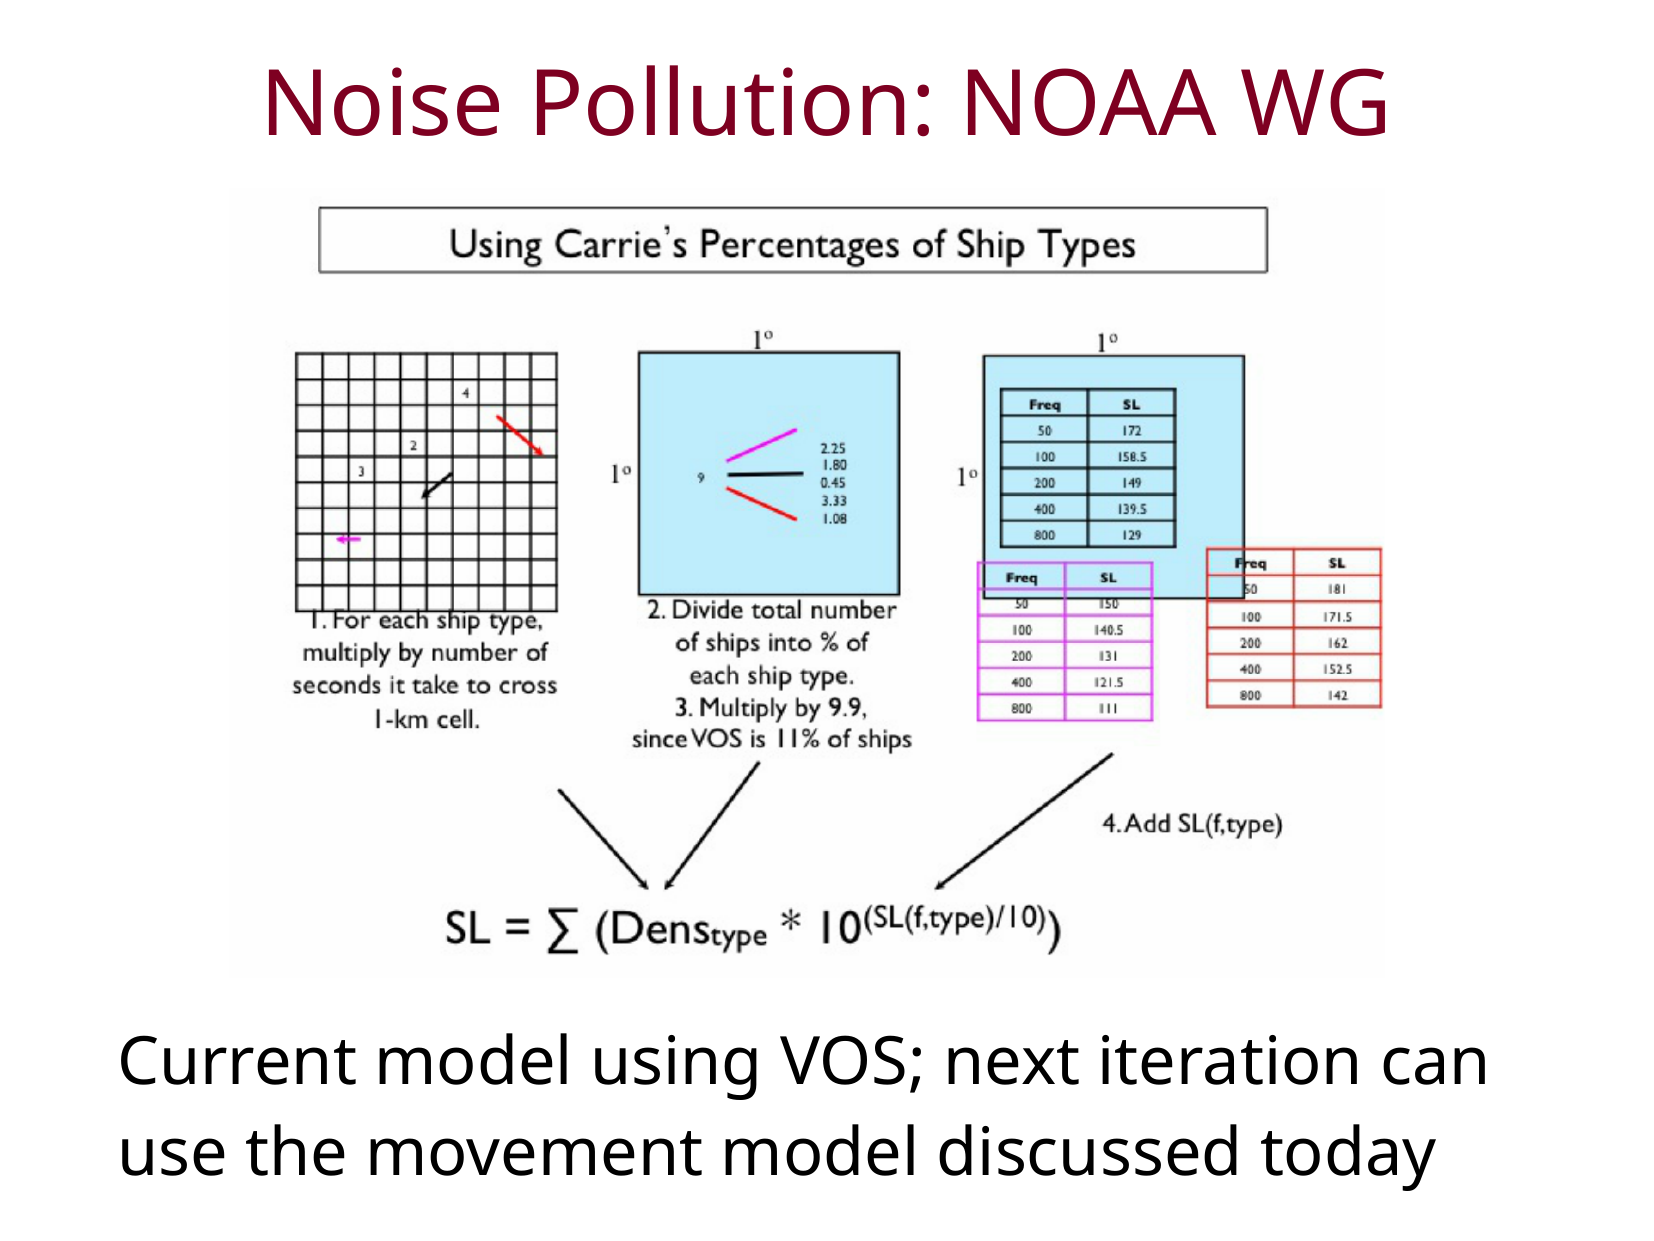

# Noise Pollution: NOAA WG
Current model using VOS; next iteration can use the movement model discussed today